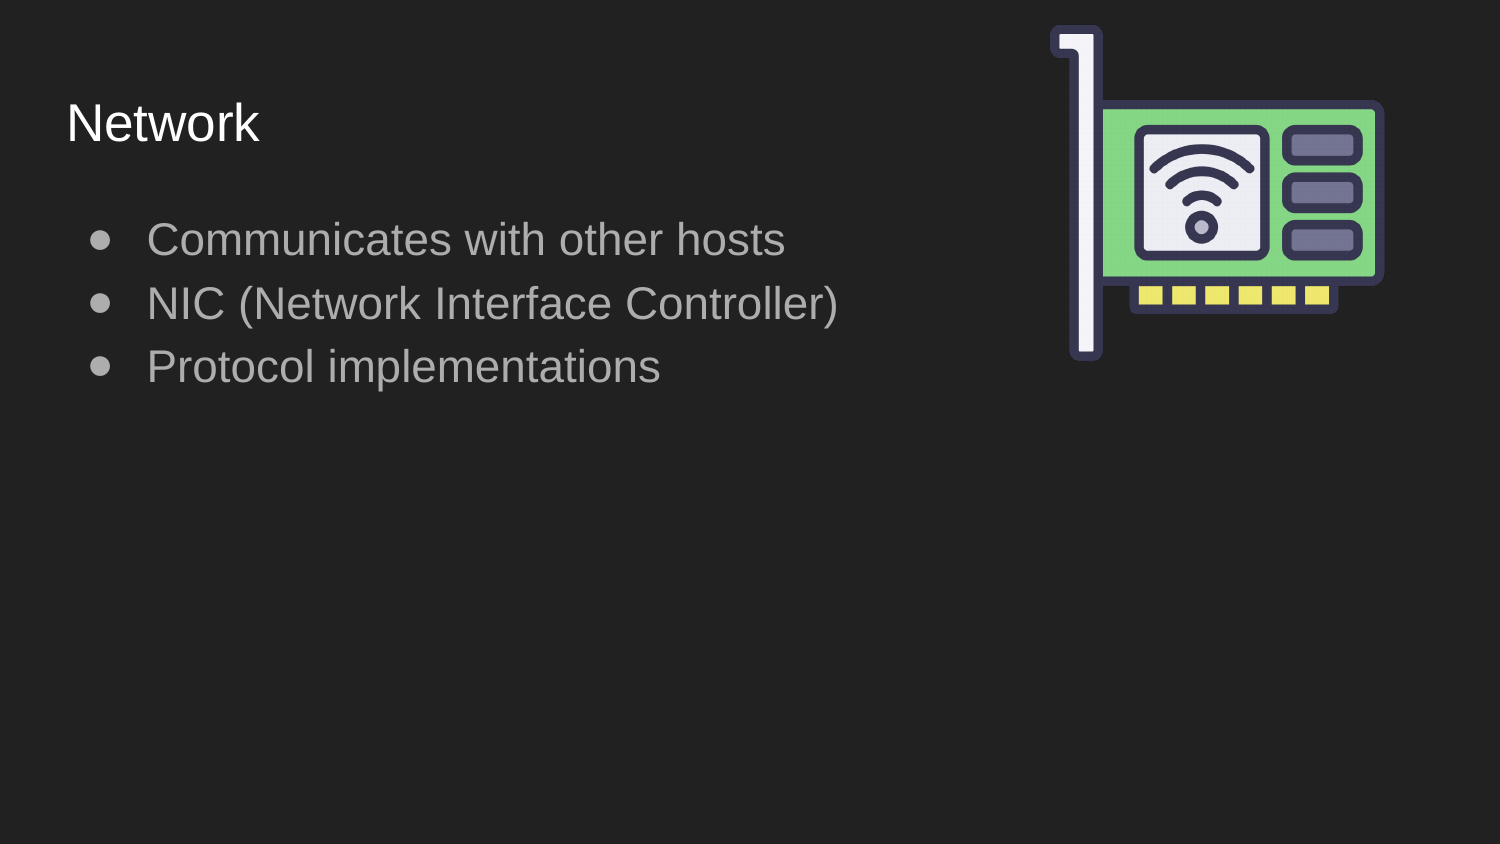

# Network
Communicates with other hosts
NIC (Network Interface Controller)
Protocol implementations